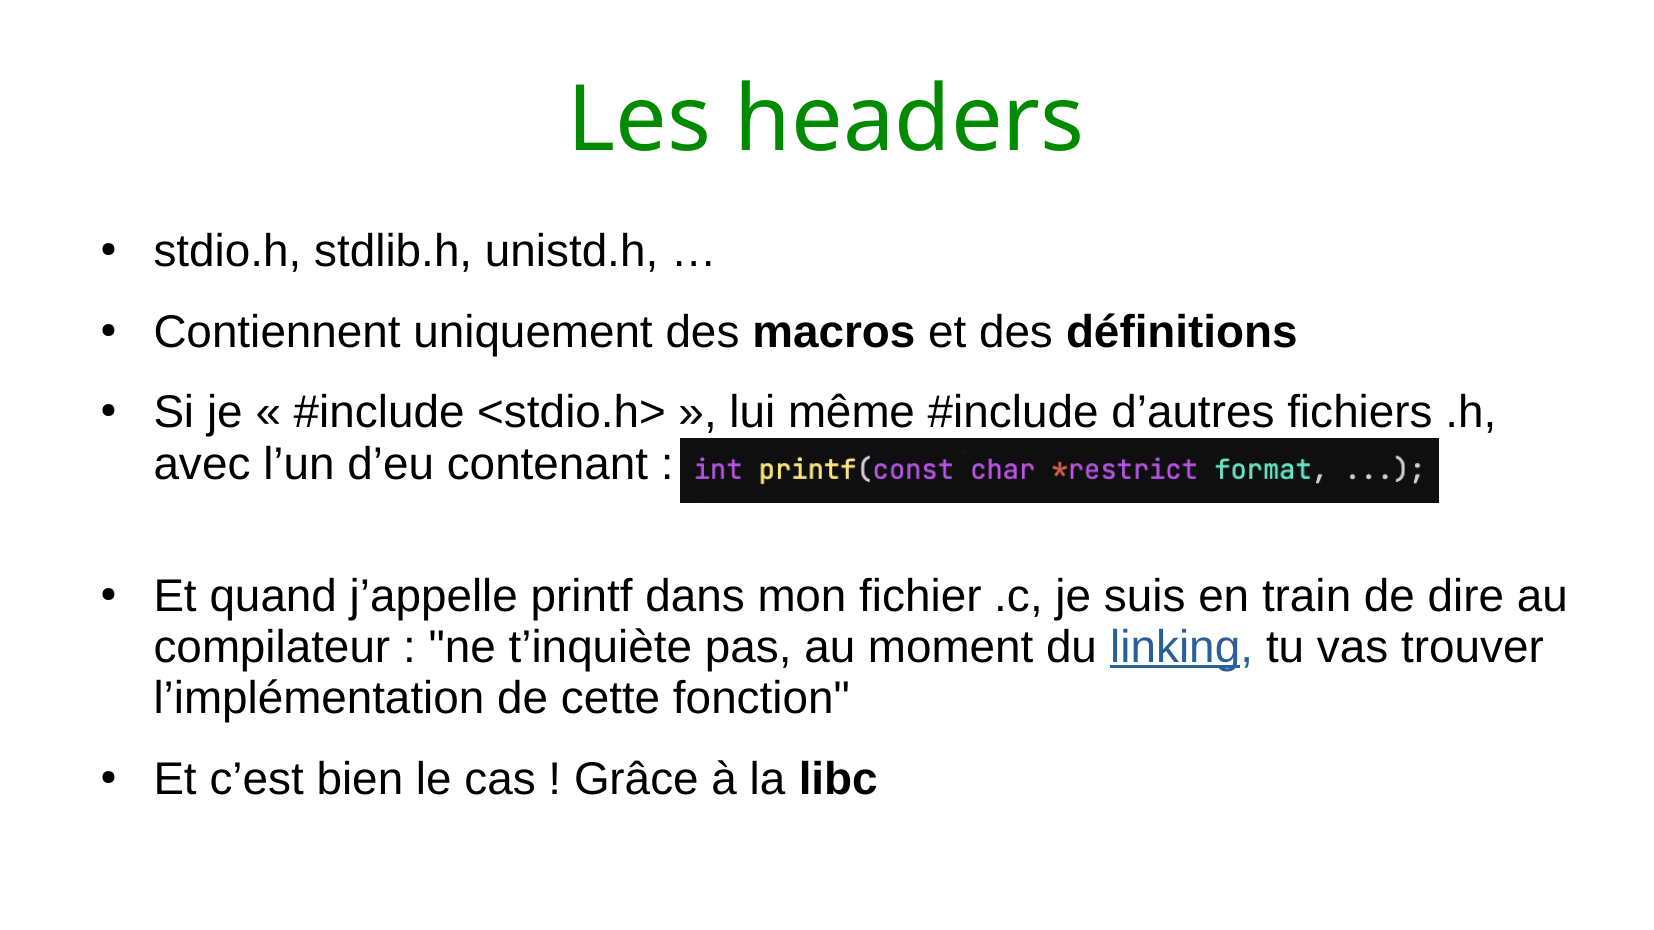

# Les headers
stdio.h, stdlib.h, unistd.h, …
Contiennent uniquement des macros et des définitions
Si je « #include <stdio.h> », lui même #include d’autres fichiers .h, avec l’un d’eu contenant :
Et quand j’appelle printf dans mon fichier .c, je suis en train de dire au compilateur : "ne t’inquiète pas, au moment du linking, tu vas trouver l’implémentation de cette fonction"
Et c’est bien le cas ! Grâce à la libc